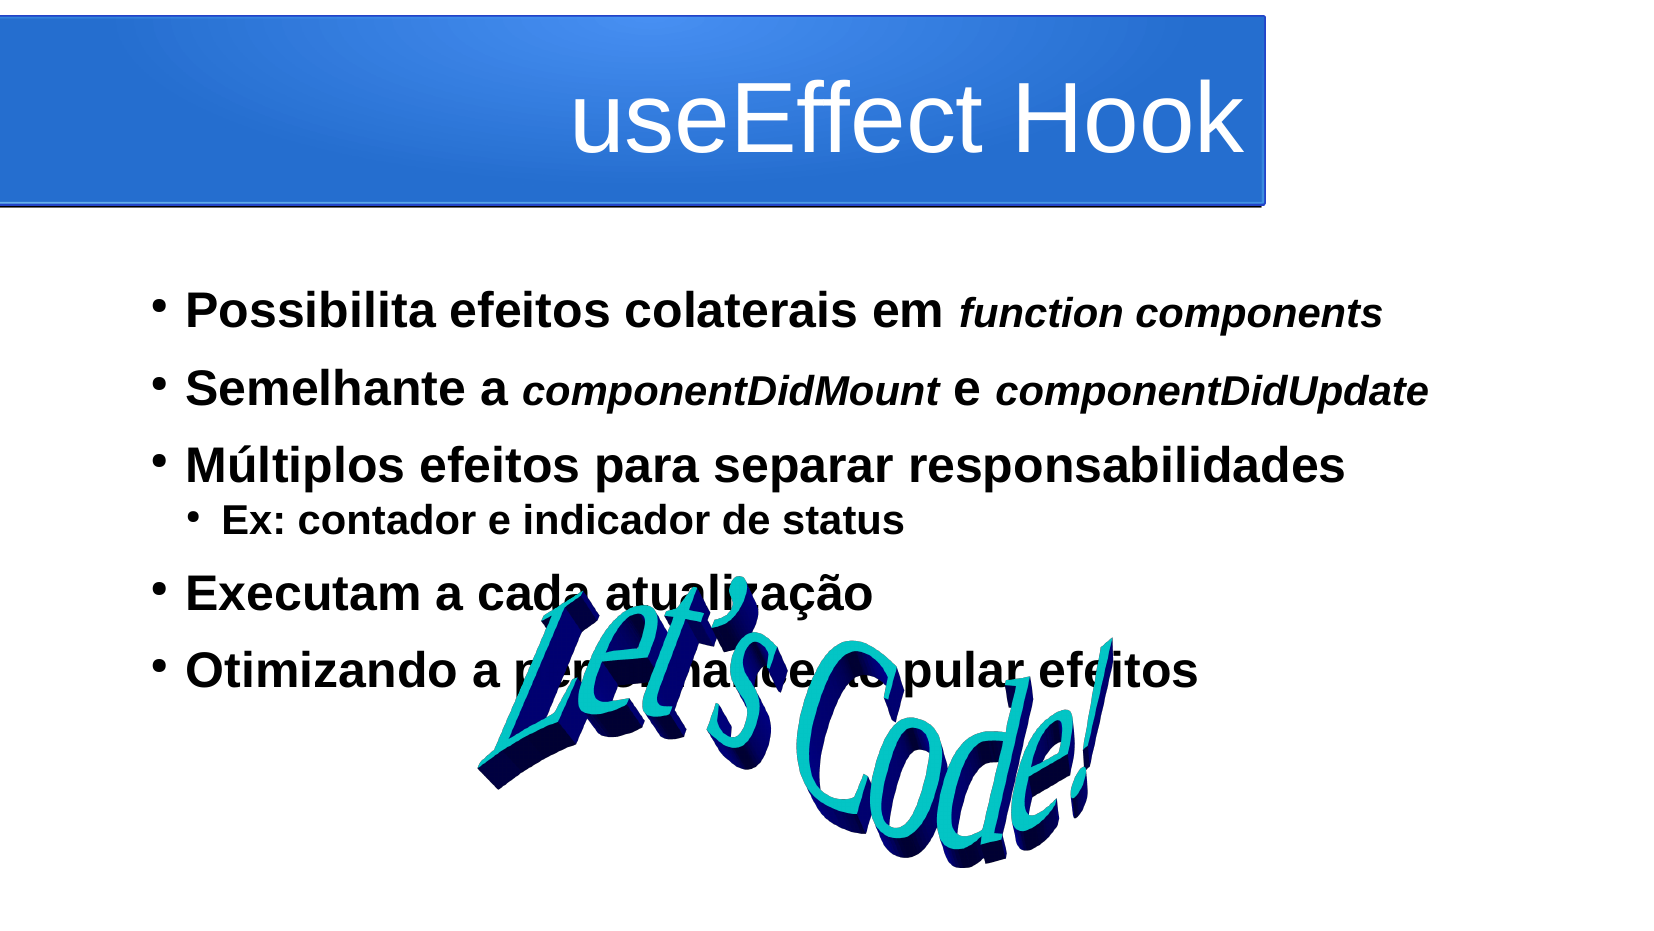

useEffect Hook
Possibilita efeitos colaterais em function components
Semelhante a componentDidMount e componentDidUpdate
Múltiplos efeitos para separar responsabilidades
Ex: contador e indicador de status
Executam a cada atualização
Otimizando a performance ao pular efeitos
Let’s Code!